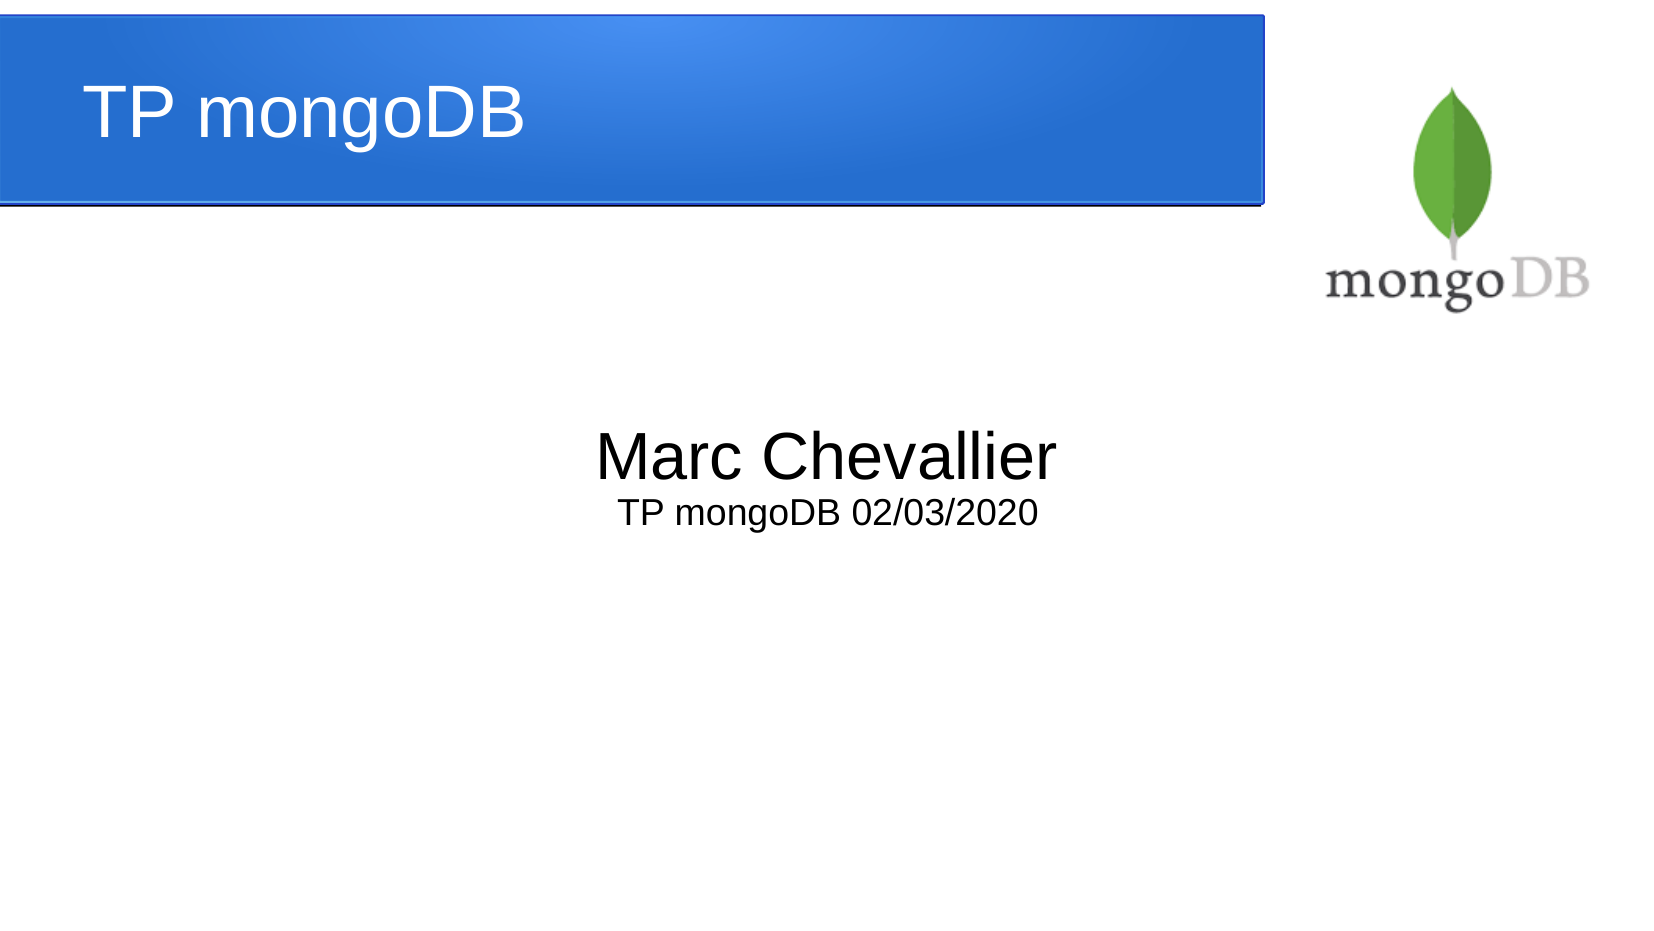

# TP mongoDB
Marc Chevallier
TP mongoDB 02/03/2020